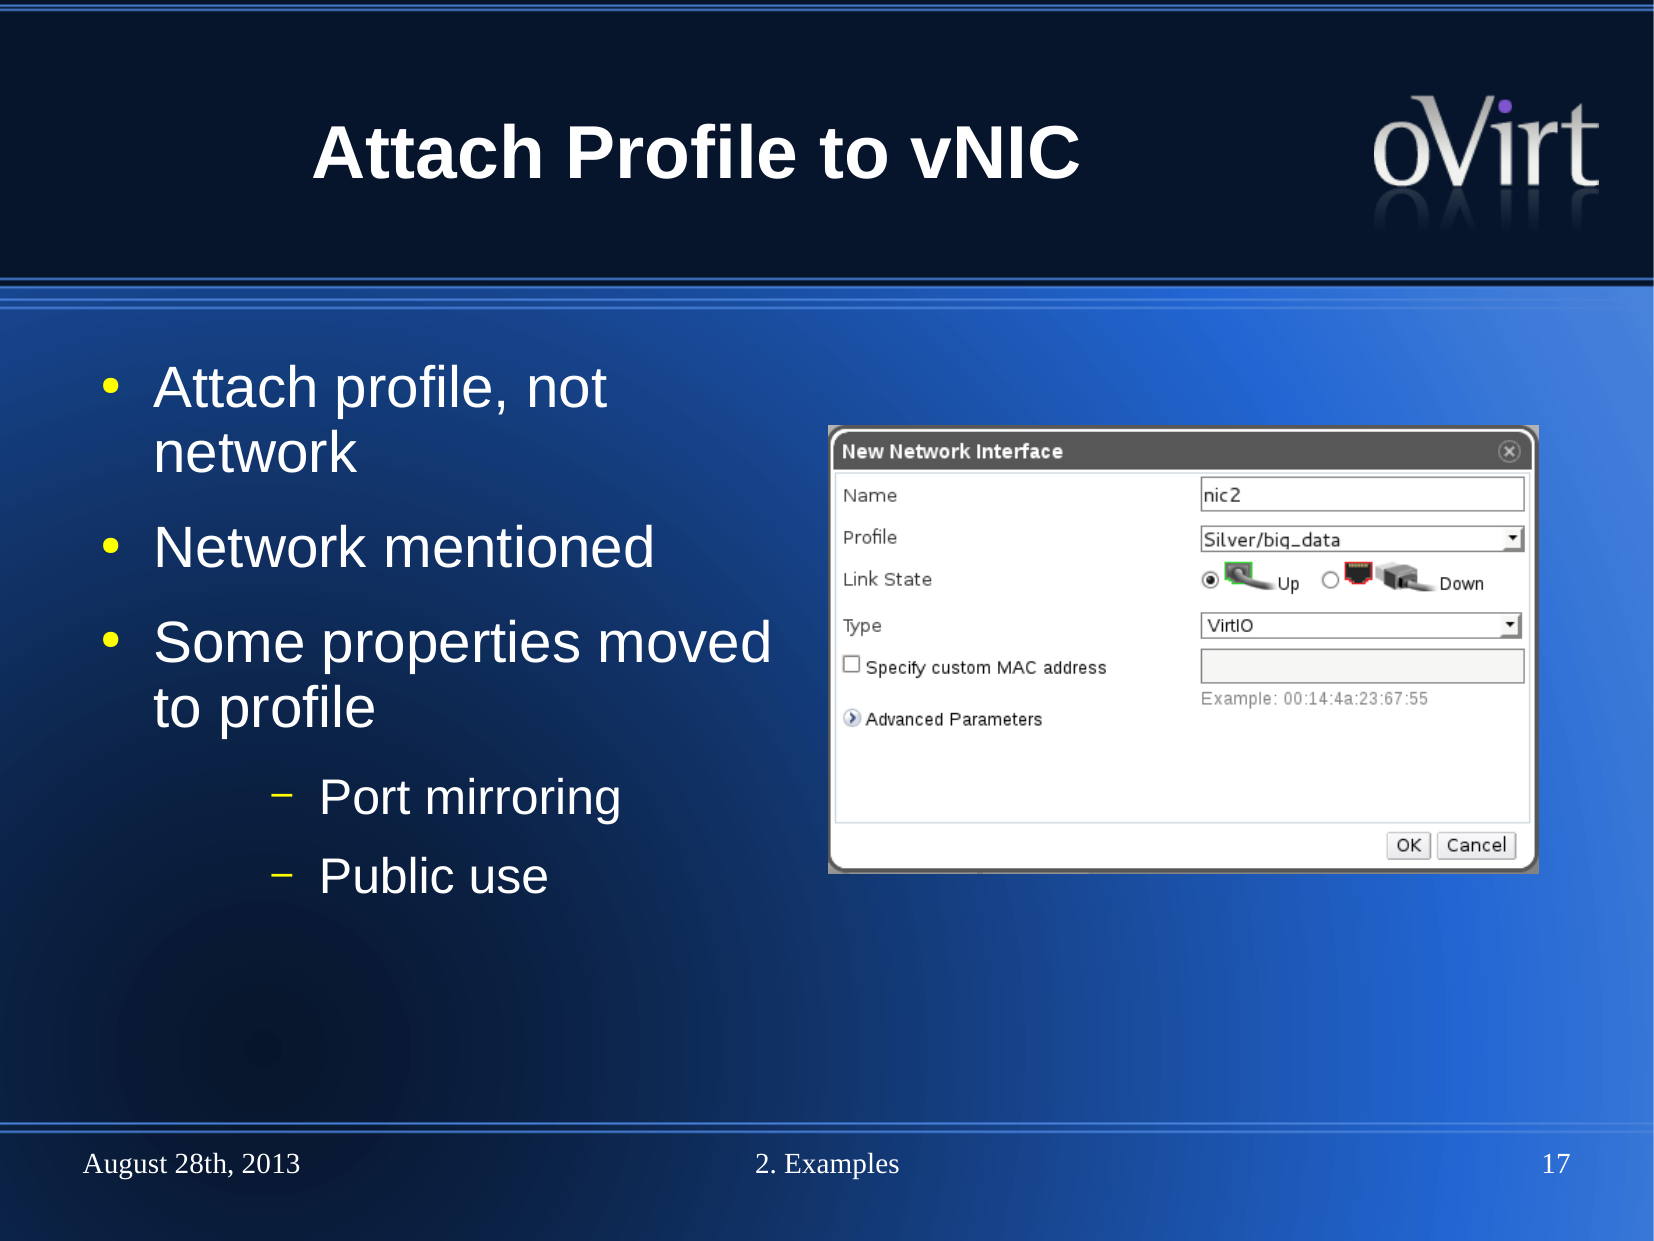

# Attach Profile to vNIC
Attach profile, not network
Network mentioned
Some properties moved to profile
Port mirroring
Public use
August 28th, 2013
2. Examples
17